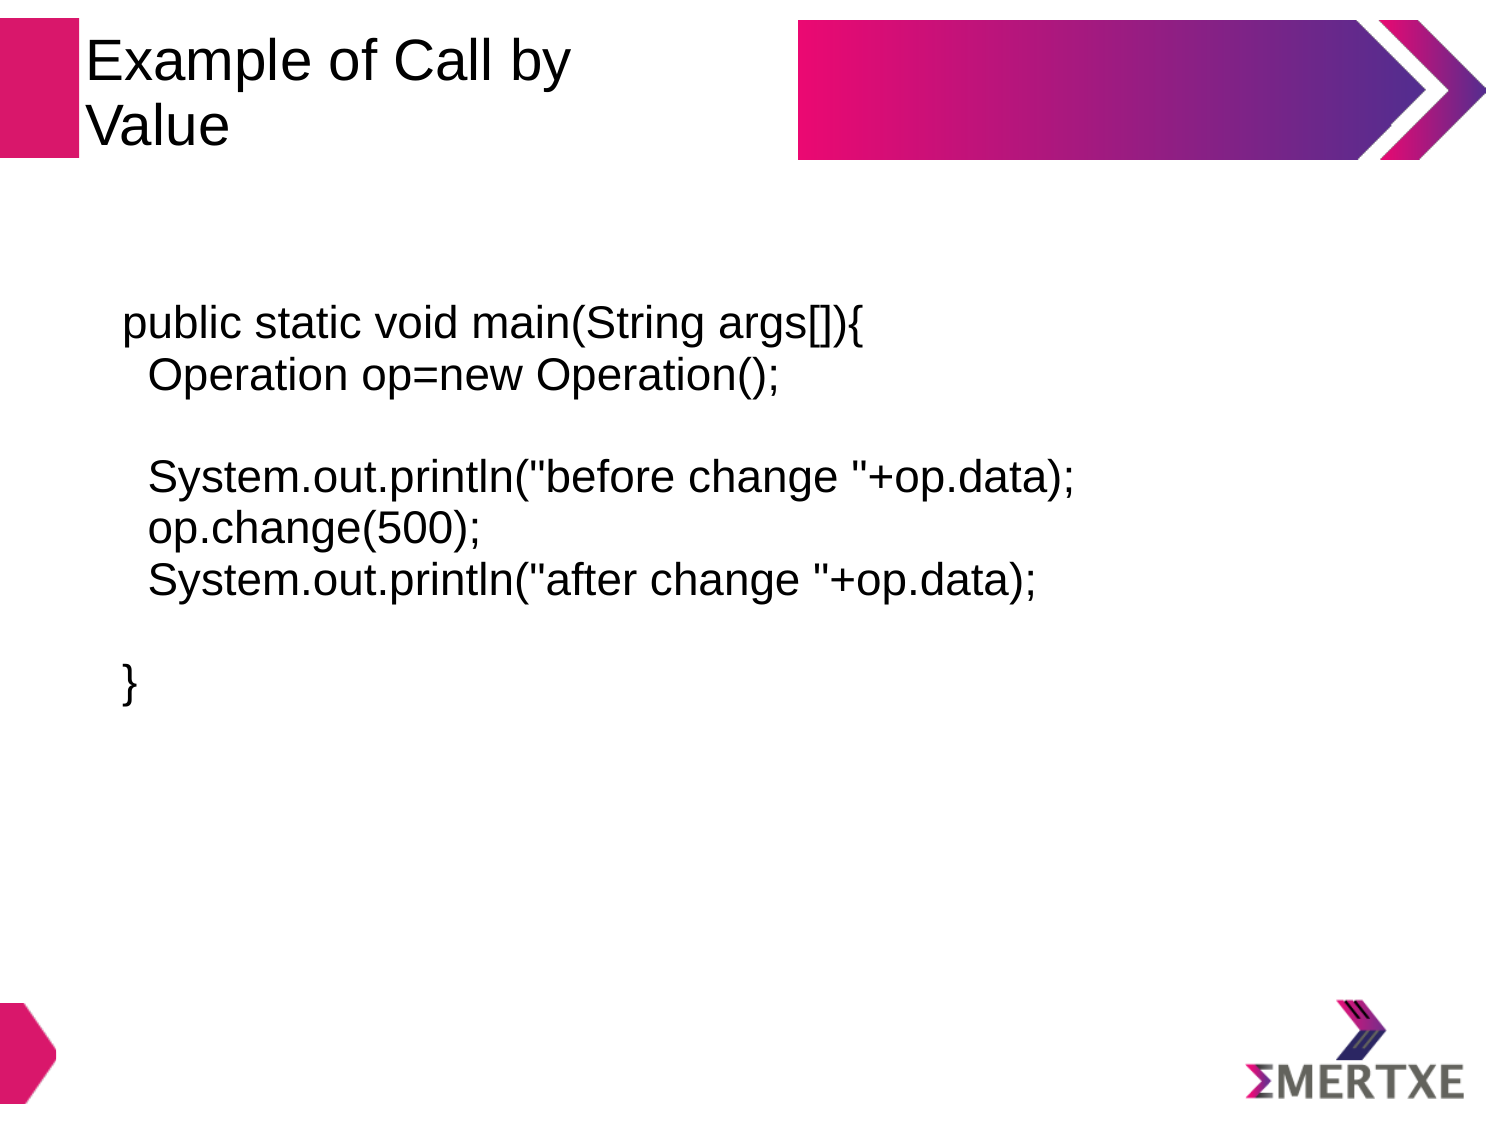

Example of Call by Value
 public static void main(String args[]){
 Operation op=new Operation();
 System.out.println("before change "+op.data);
 op.change(500);
 System.out.println("after change "+op.data);
 }